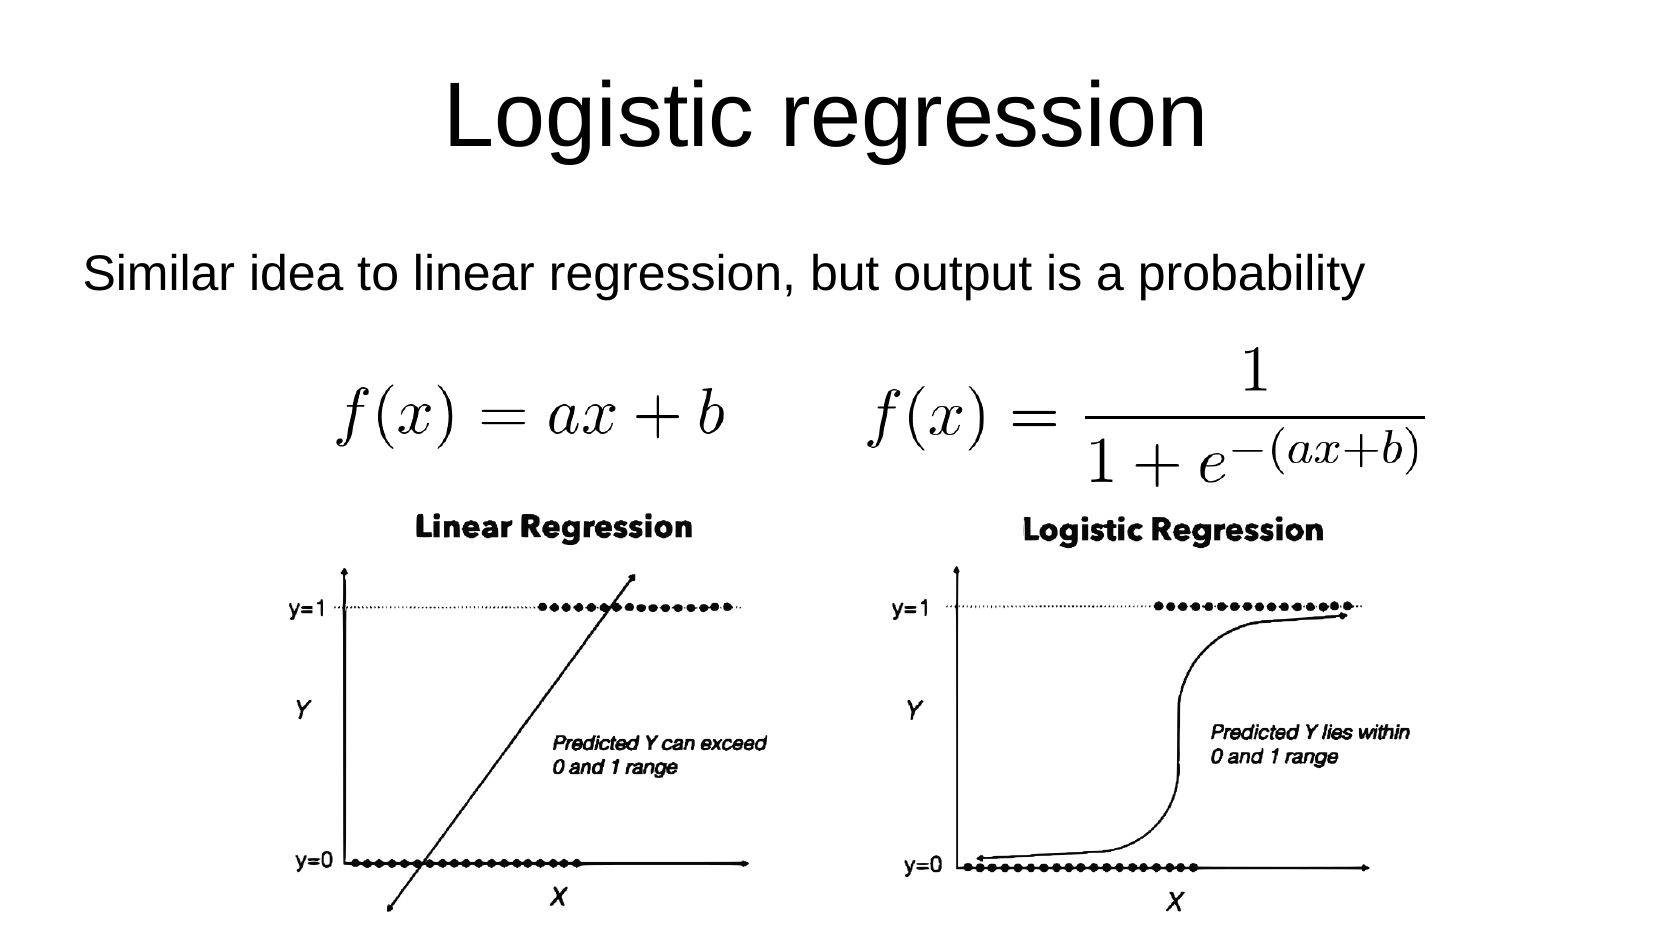

# Logistic regression
Similar idea to linear regression, but output is a probability